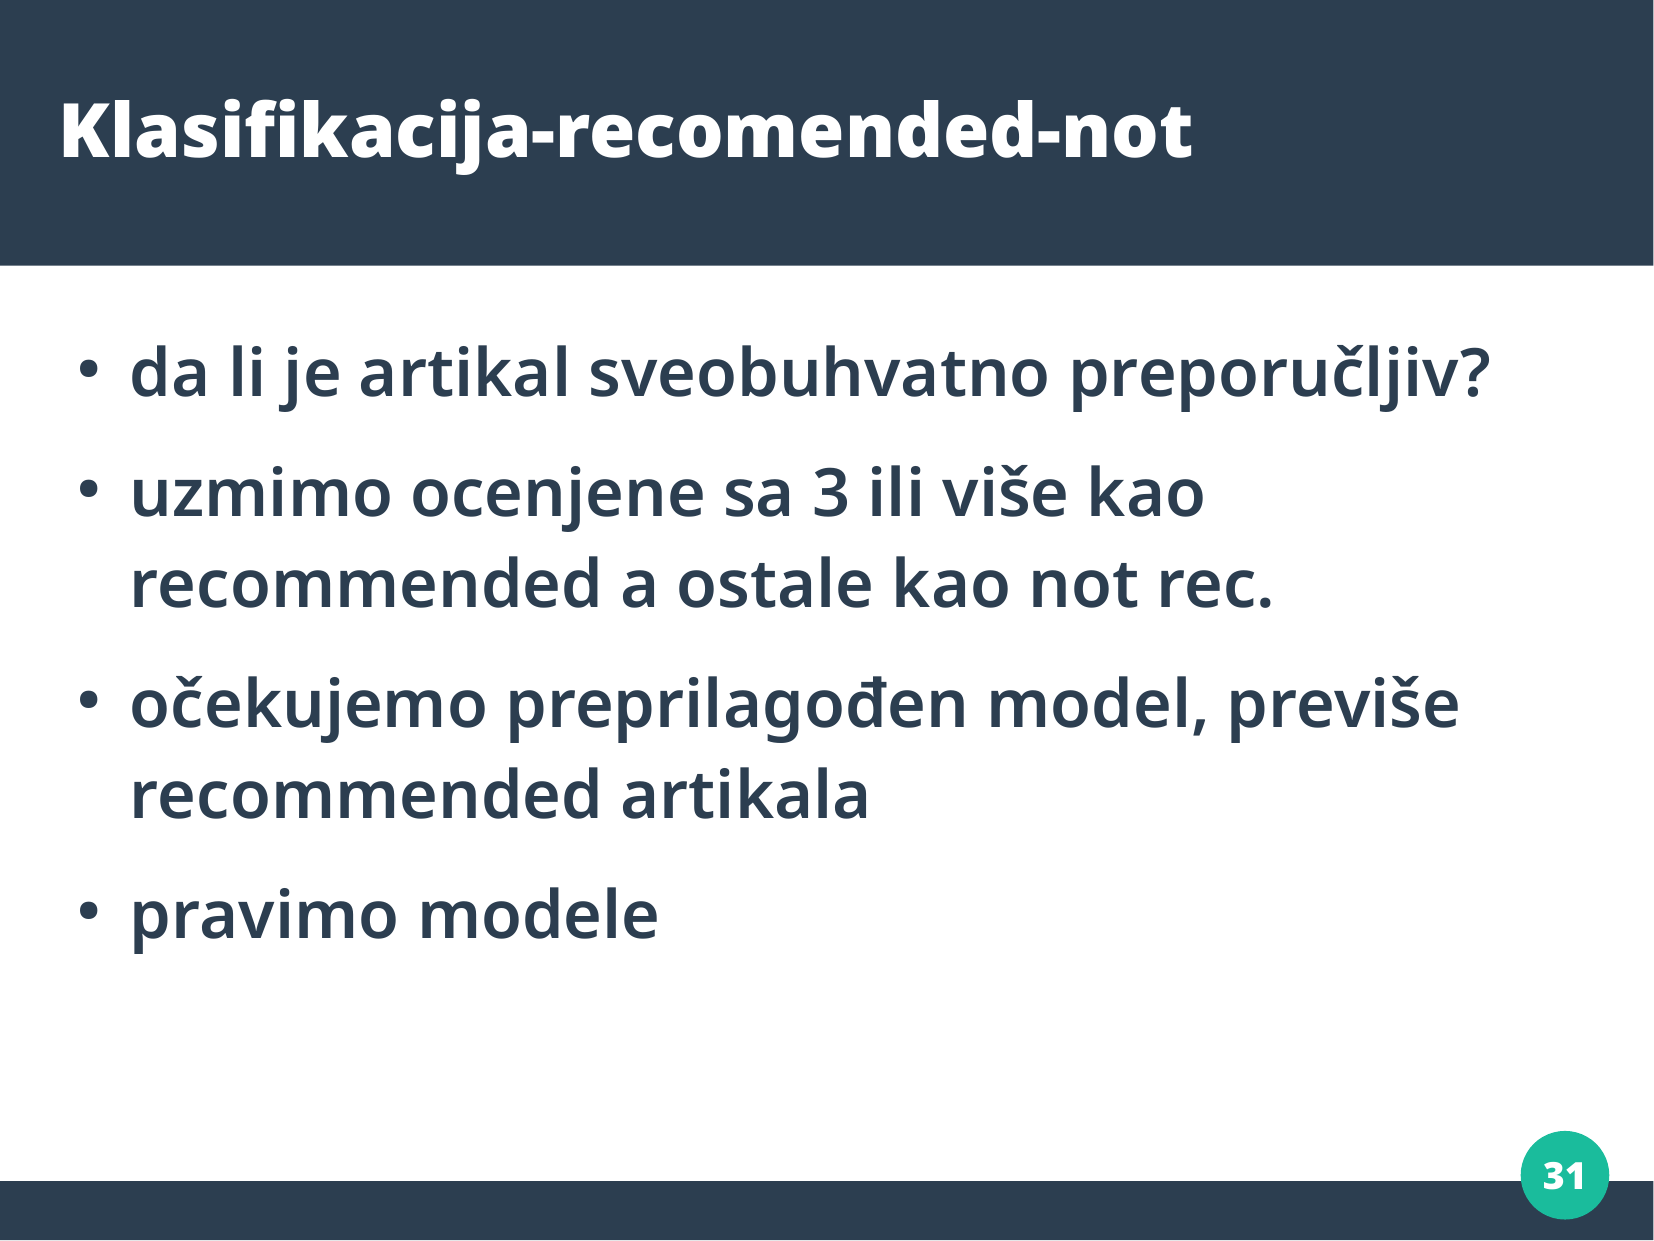

# Klasifikacija-recomended-not
da li je artikal sveobuhvatno preporučljiv?
uzmimo ocenjene sa 3 ili više kao recommended a ostale kao not rec.
očekujemo preprilagođen model, previše recommended artikala
pravimo modele
31